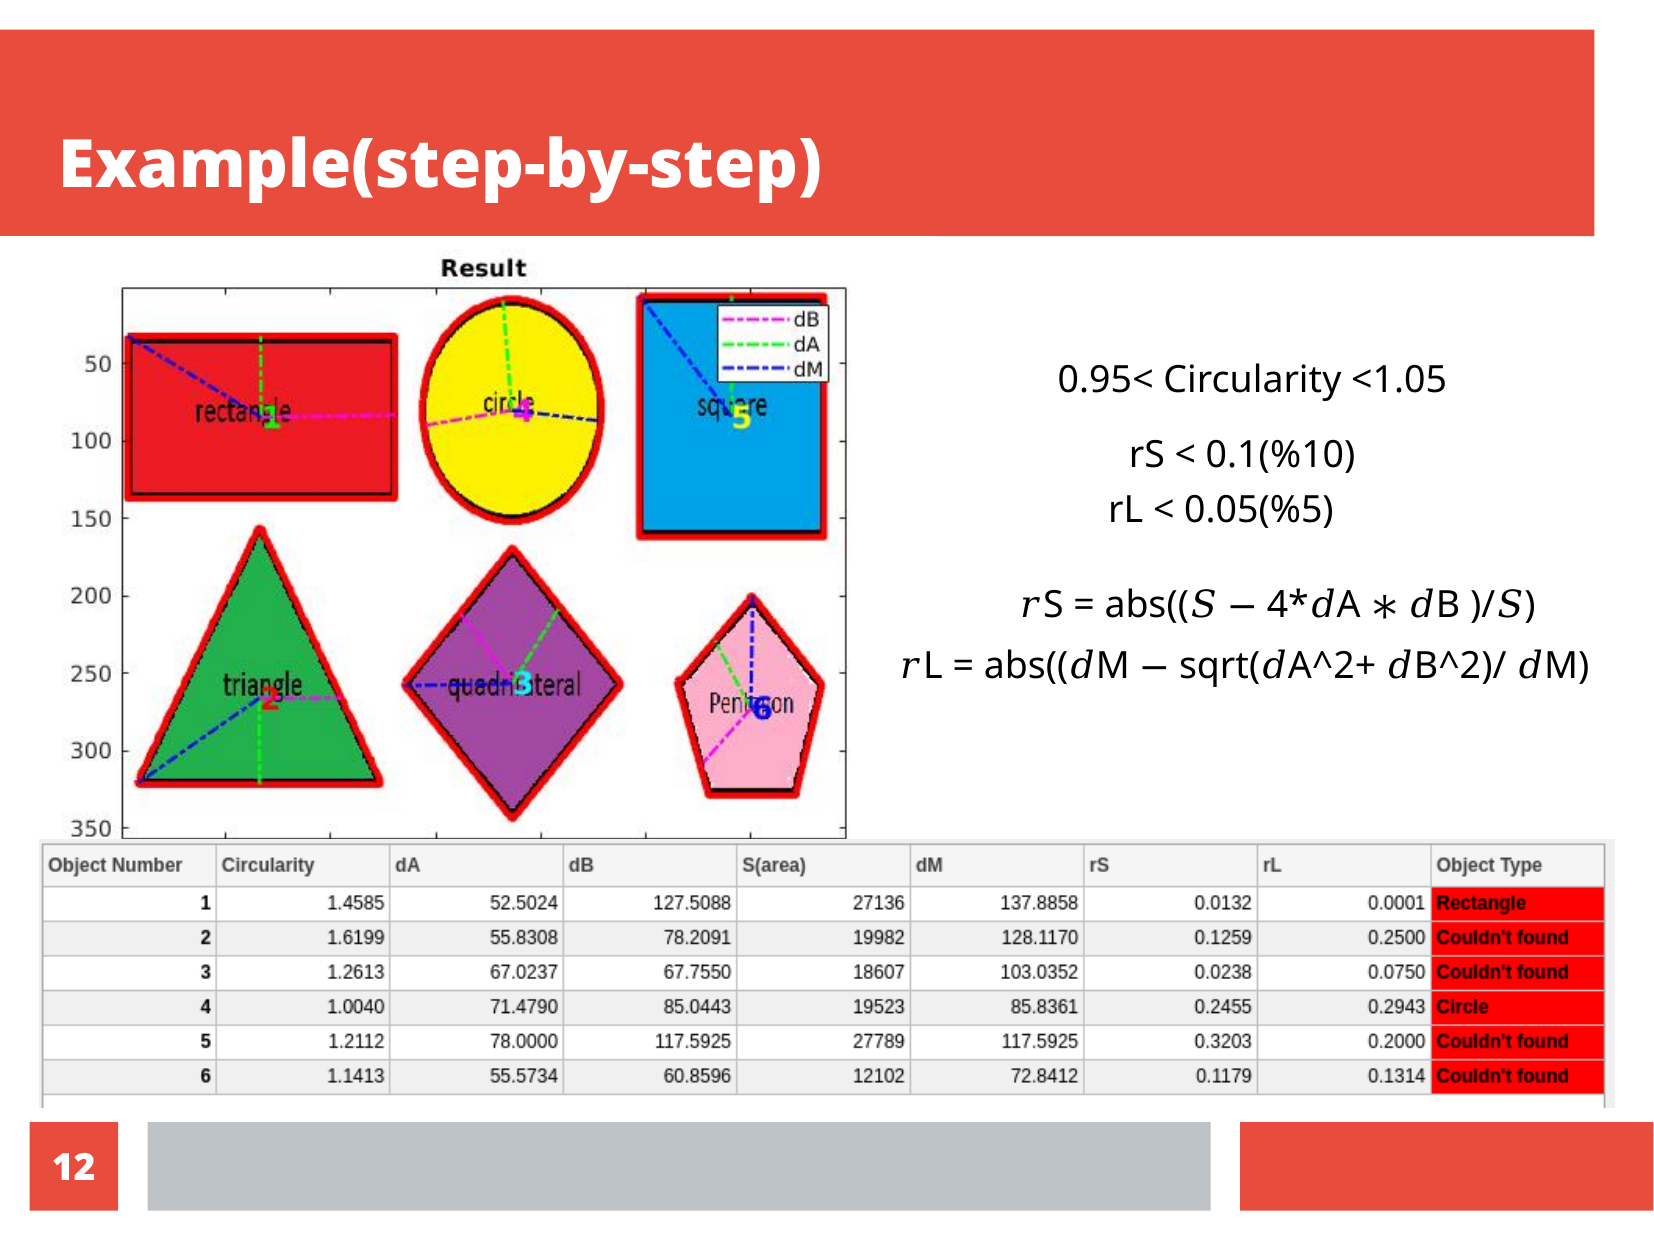

# Example(step-by-step)
0.95< Circularity <1.05
 rS < 0.1(%10)
 rL < 0.05(%5)
𝑟S = abs((𝑆 − 4*𝑑A ∗ 𝑑B )/𝑆)
𝑟L = abs((𝑑M − sqrt(𝑑A^2+ 𝑑B^2)/ 𝑑M)
12